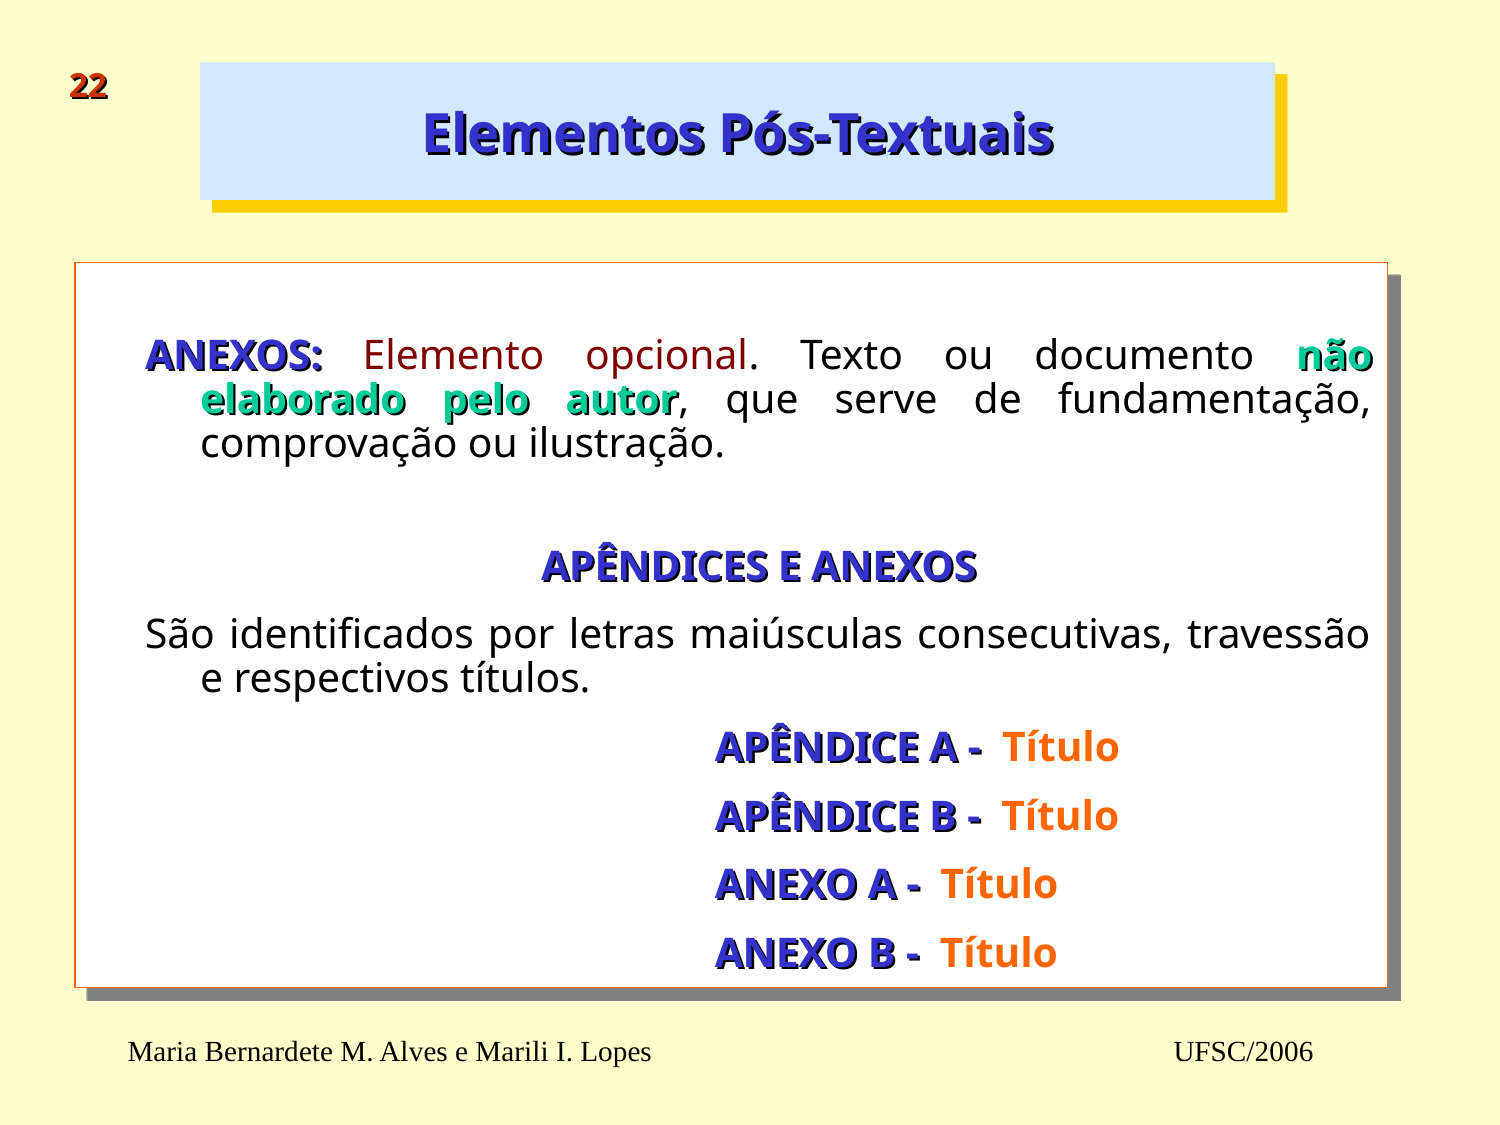

22
# Elementos Pós-Textuais
ANEXOS: Elemento opcional. Texto ou documento não elaborado pelo autor, que serve de fundamentação, comprovação ou ilustração.
APÊNDICES E ANEXOS
São identificados por letras maiúsculas consecutivas, travessão e respectivos títulos.
APÊNDICE A - Título
APÊNDICE B - Título
ANEXO A - Título
ANEXO B - Título
Maria Bernardete M. Alves e Marili I. Lopes
UFSC/2006